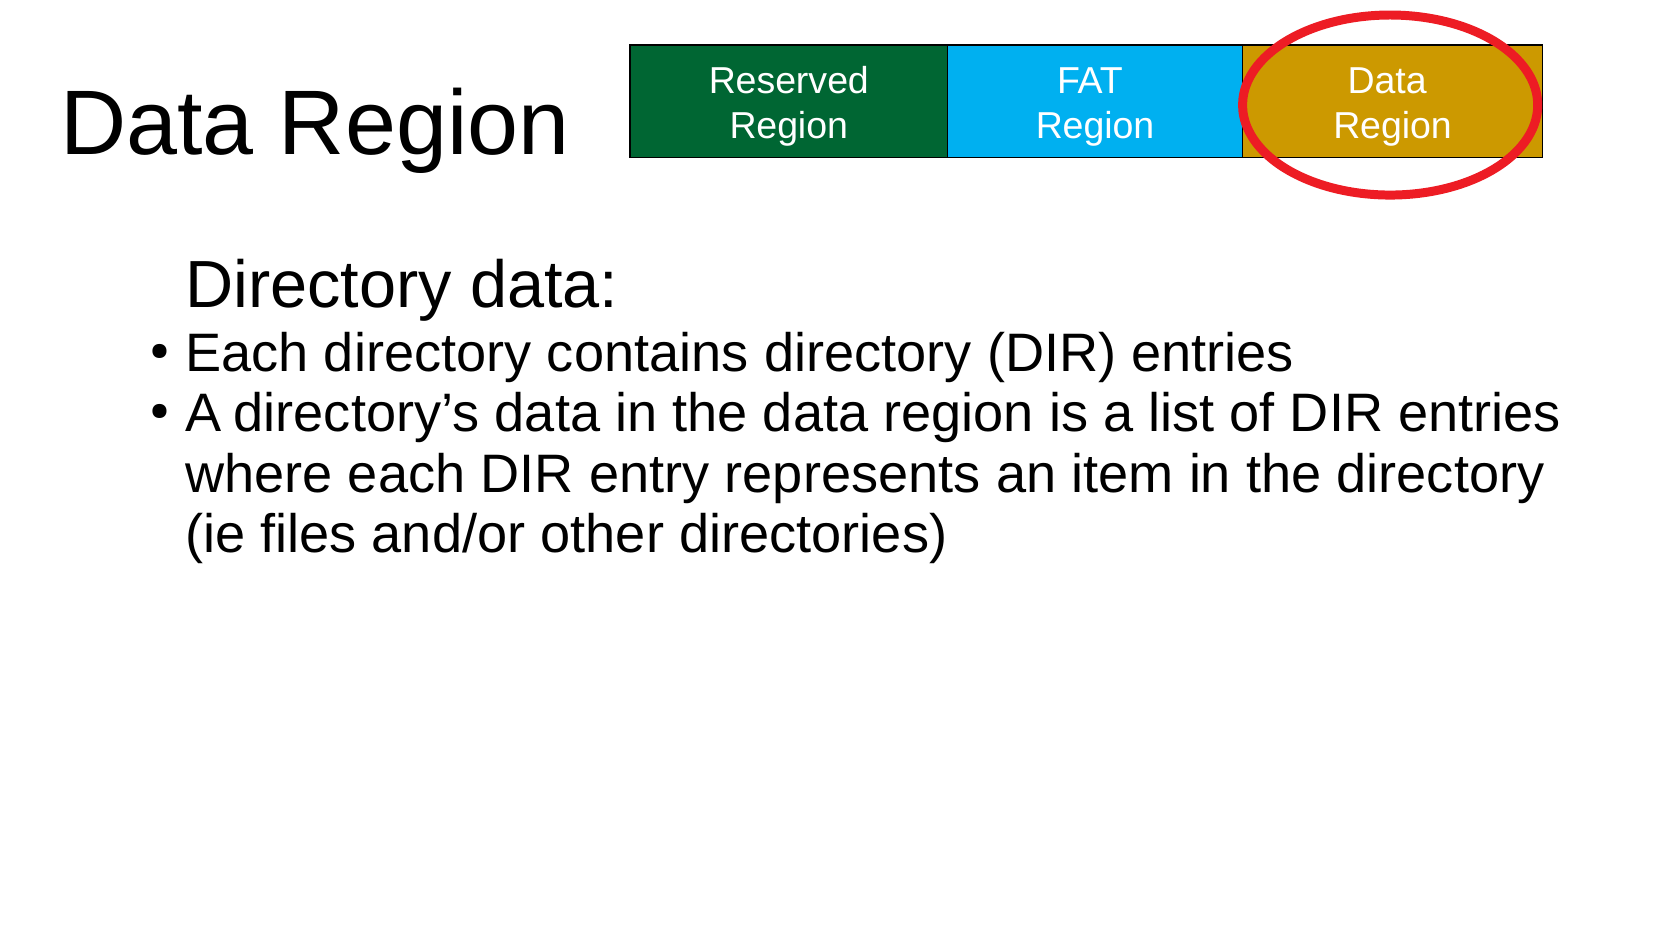

# Data Region
Reserved
Region
FAT
Region
Data
Region
Directory data:
Each directory contains directory (DIR) entries
A directory’s data in the data region is a list of DIR entries where each DIR entry represents an item in the directory (ie files and/or other directories)